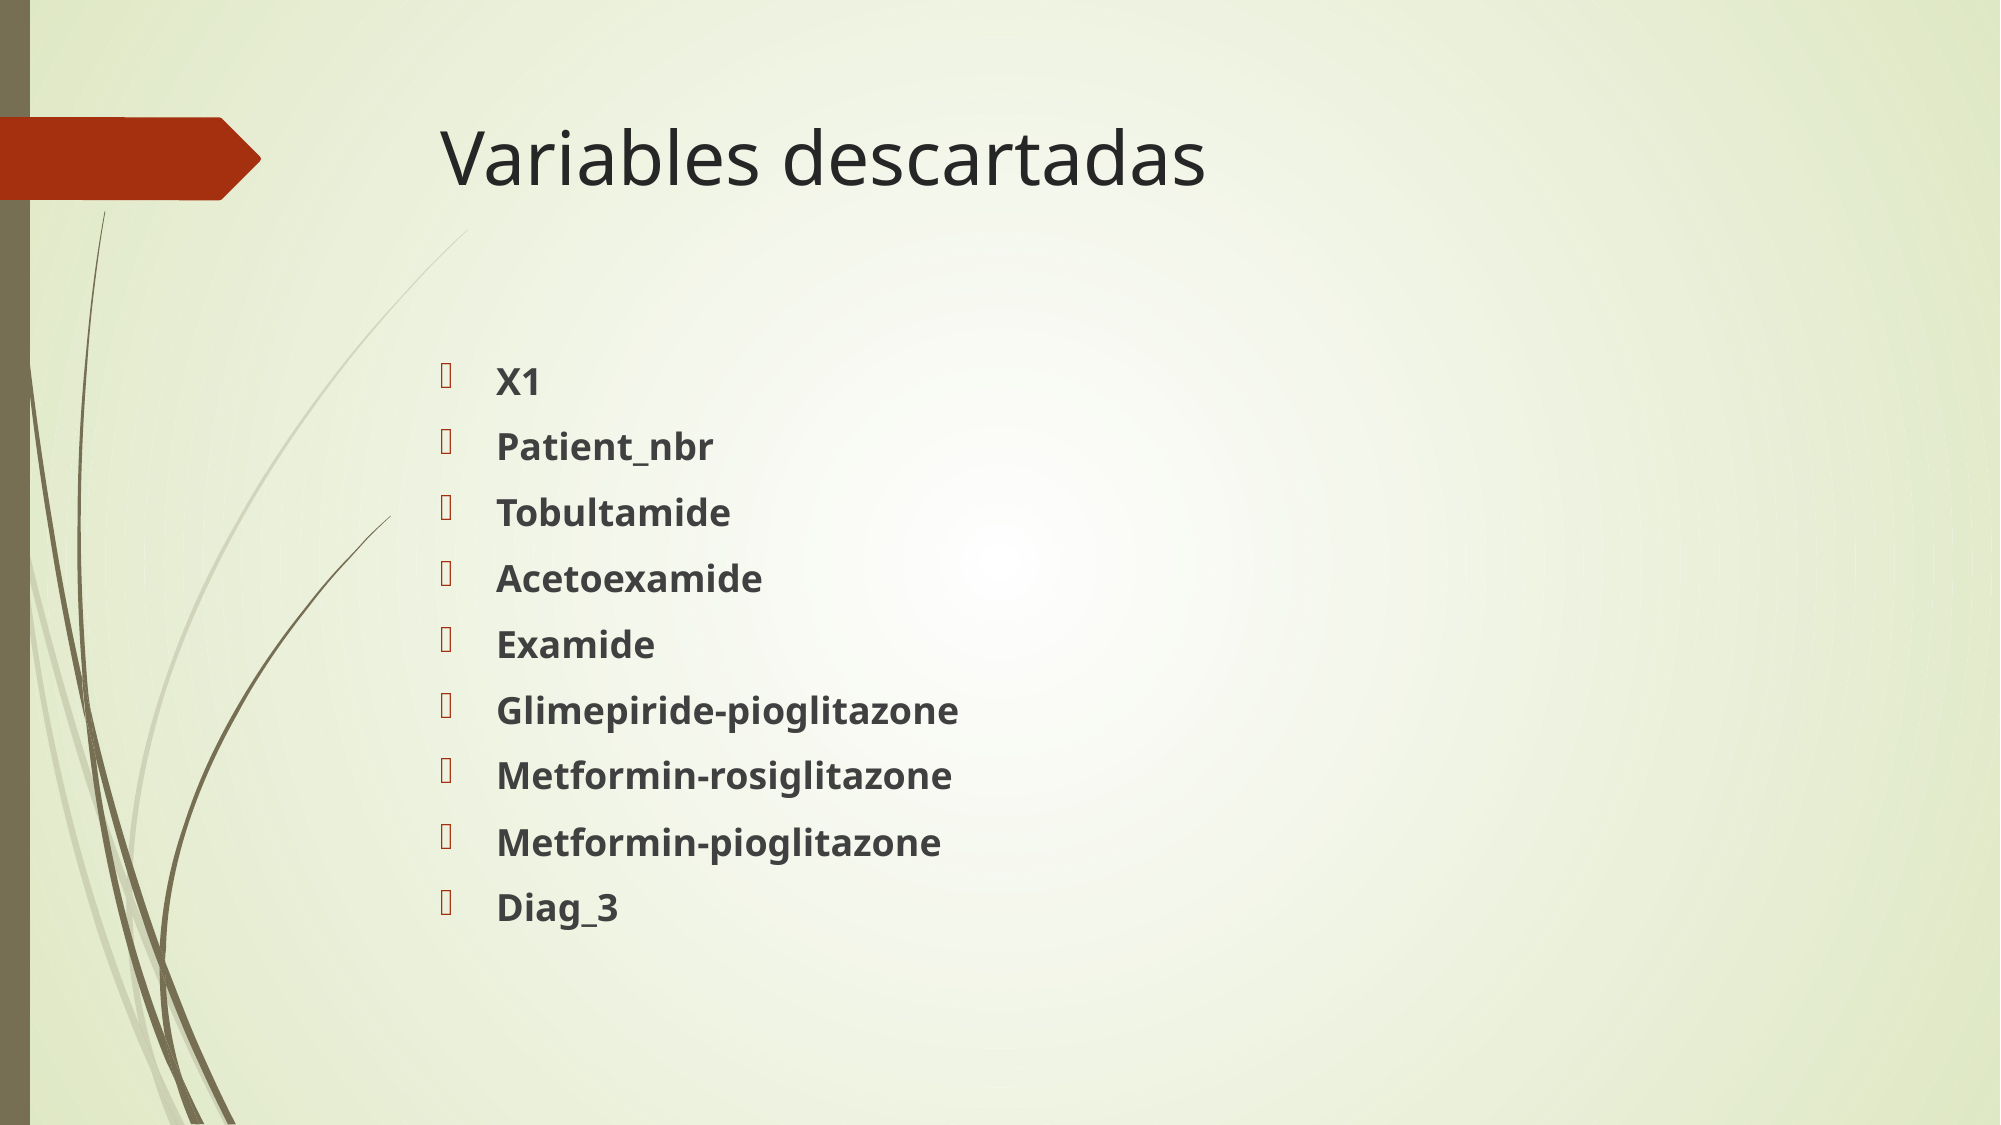

# Variables descartadas
X1
Patient_nbr
Tobultamide
Acetoexamide
Examide
Glimepiride-pioglitazone
Metformin-rosiglitazone
Metformin-pioglitazone
Diag_3